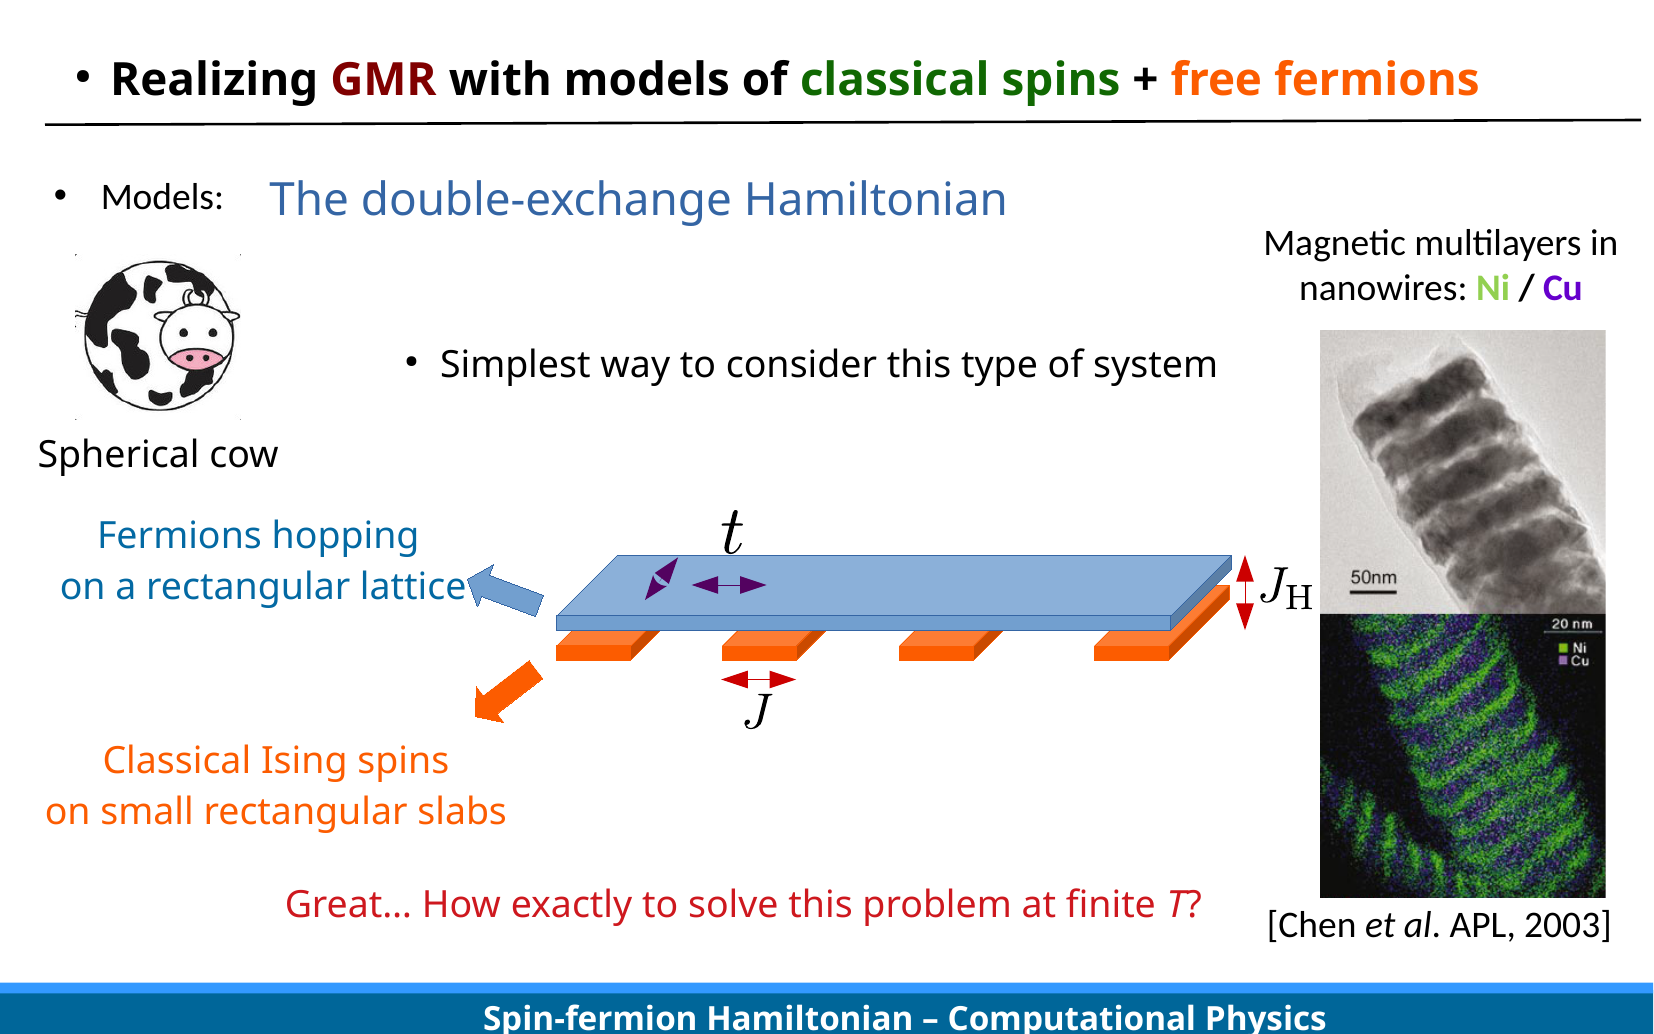

Realizing GMR with models of classical spins + free fermions
The double-exchange Hamiltonian
Models:
Magnetic multilayers in nanowires: Ni / Cu
Simplest way to consider this type of system
Spherical cow
Fermions hopping
on a rectangular lattice
Classical Ising spins
on small rectangular slabs
Great… How exactly to solve this problem at finite T?
[Chen et al. APL, 2003]